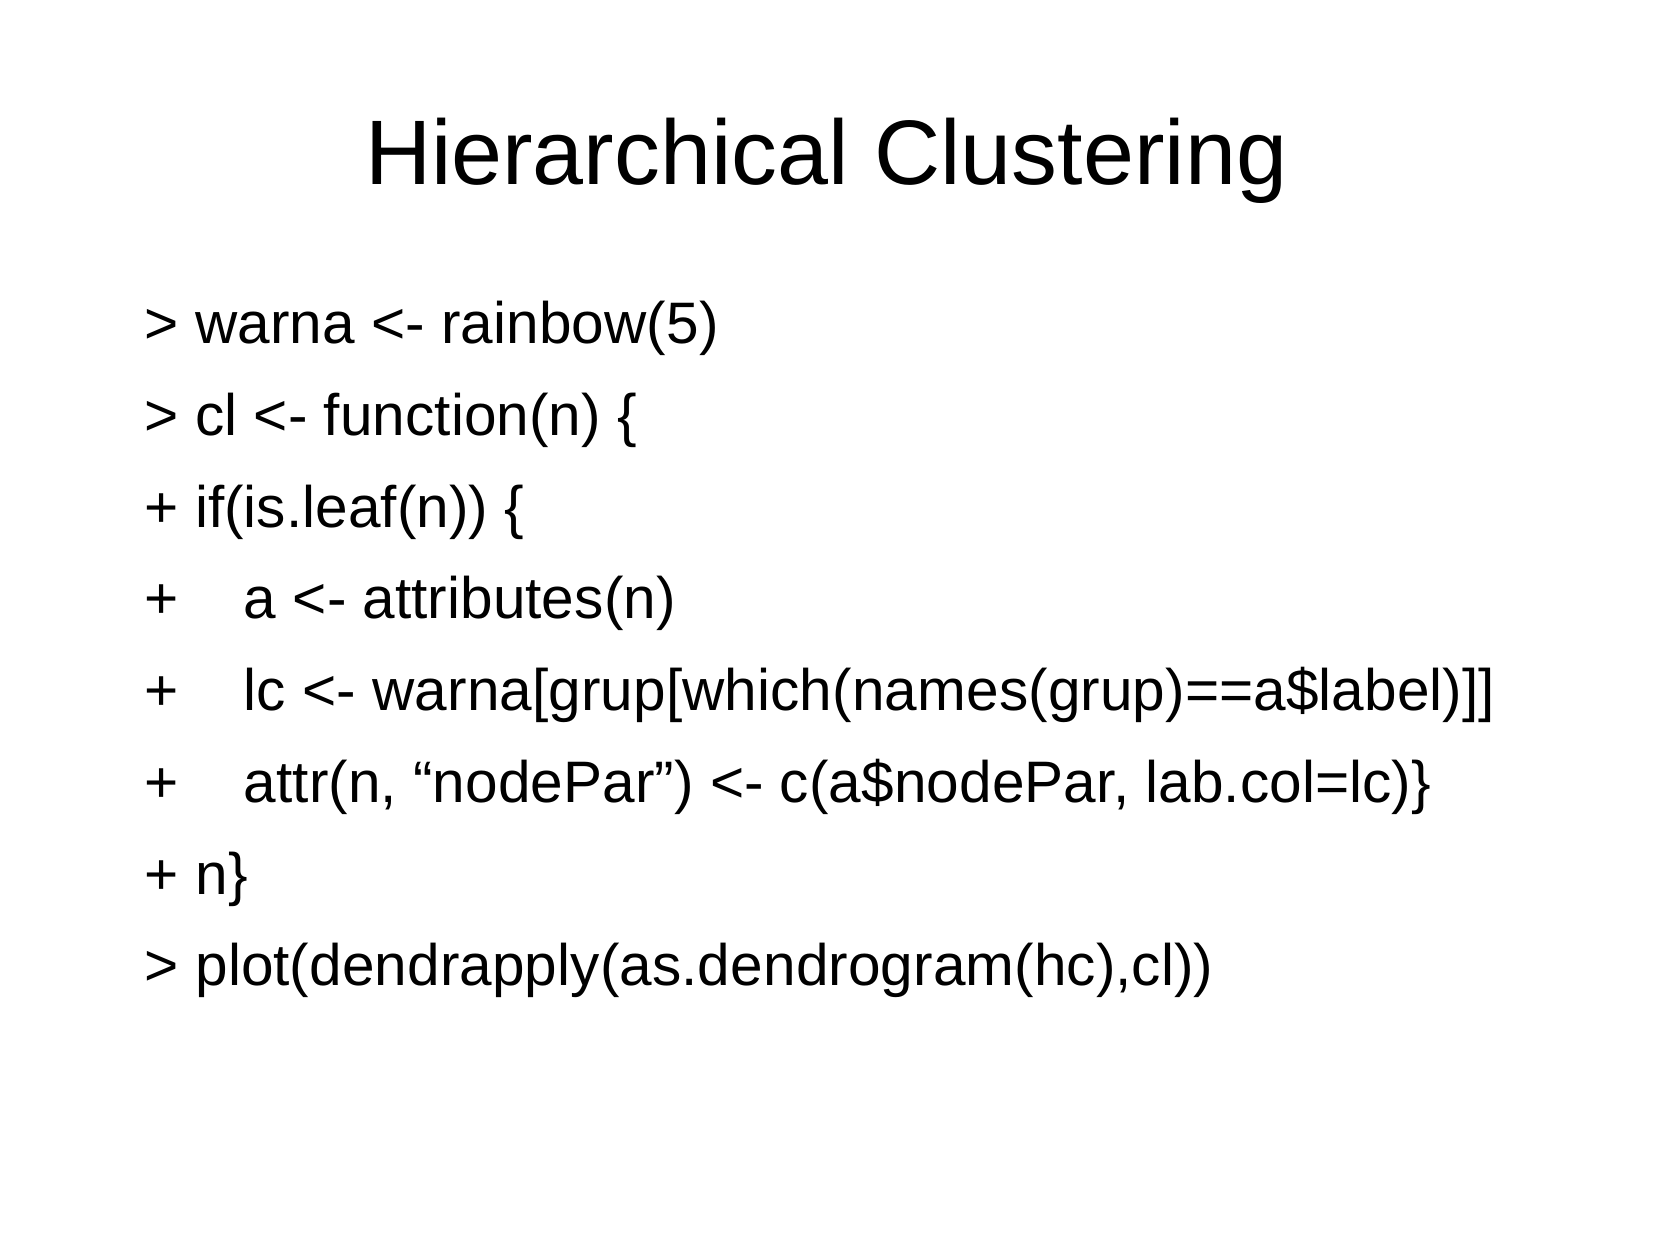

# Hierarchical Clustering
> warna <- rainbow(5)
> cl <- function(n) {
+ if(is.leaf(n)) {
+ a <- attributes(n)
+ lc <- warna[grup[which(names(grup)==a$label)]]
+ attr(n, “nodePar”) <- c(a$nodePar, lab.col=lc)}
+ n}
> plot(dendrapply(as.dendrogram(hc),cl))